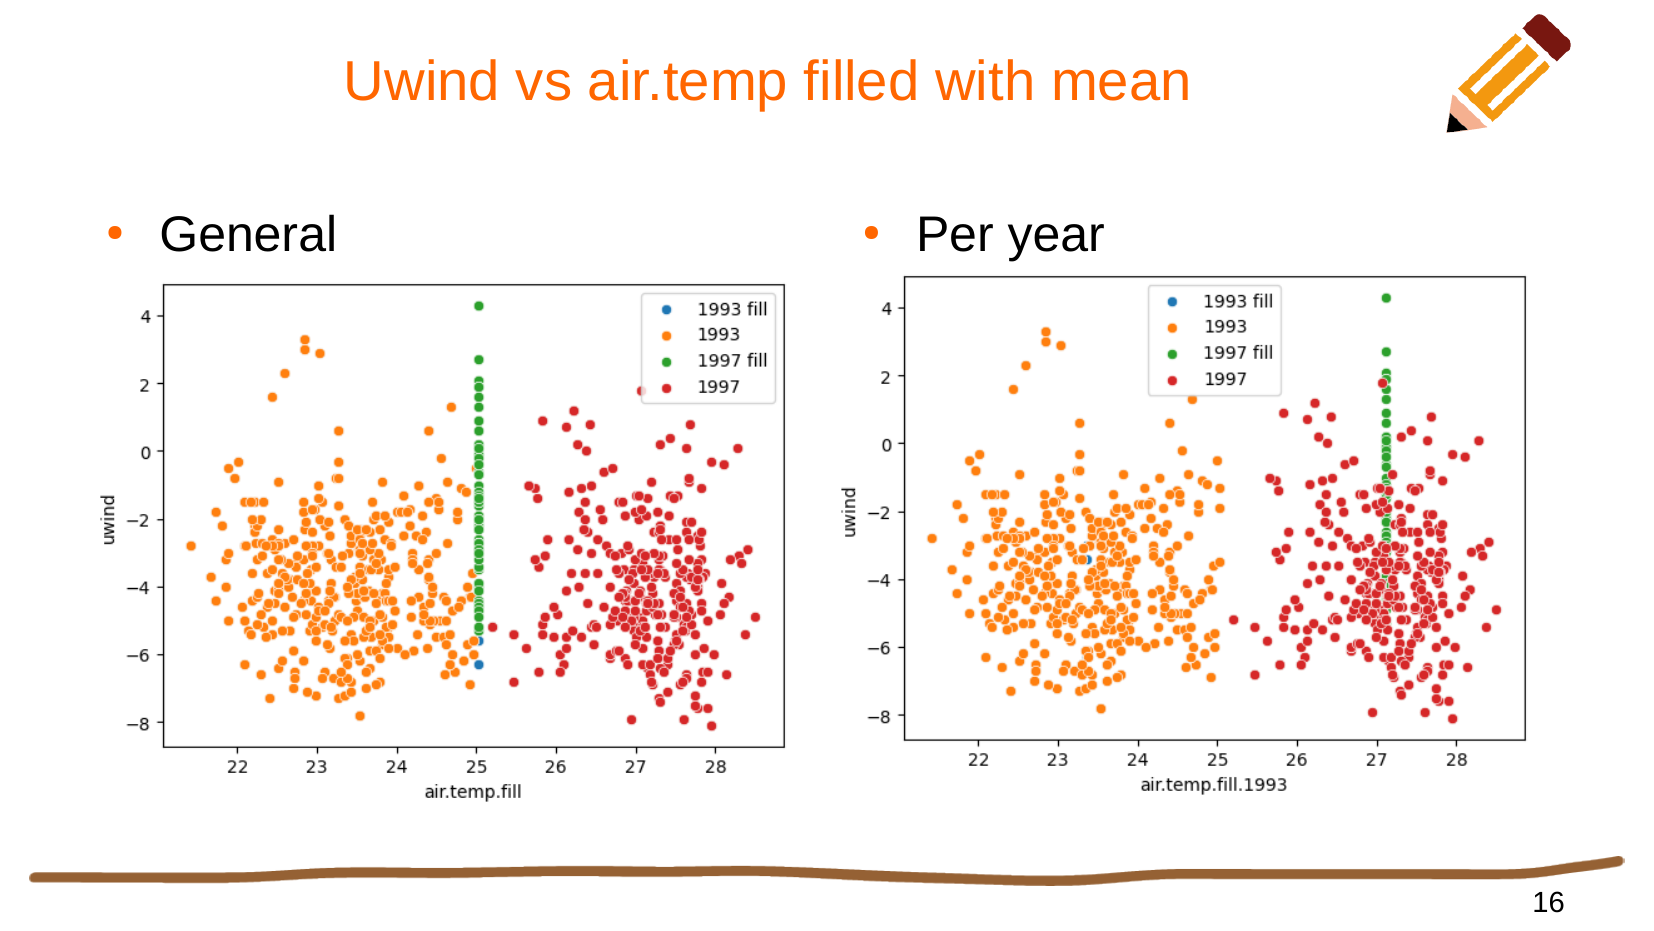

# Uwind vs air.temp filled with mean
General
Per year
16